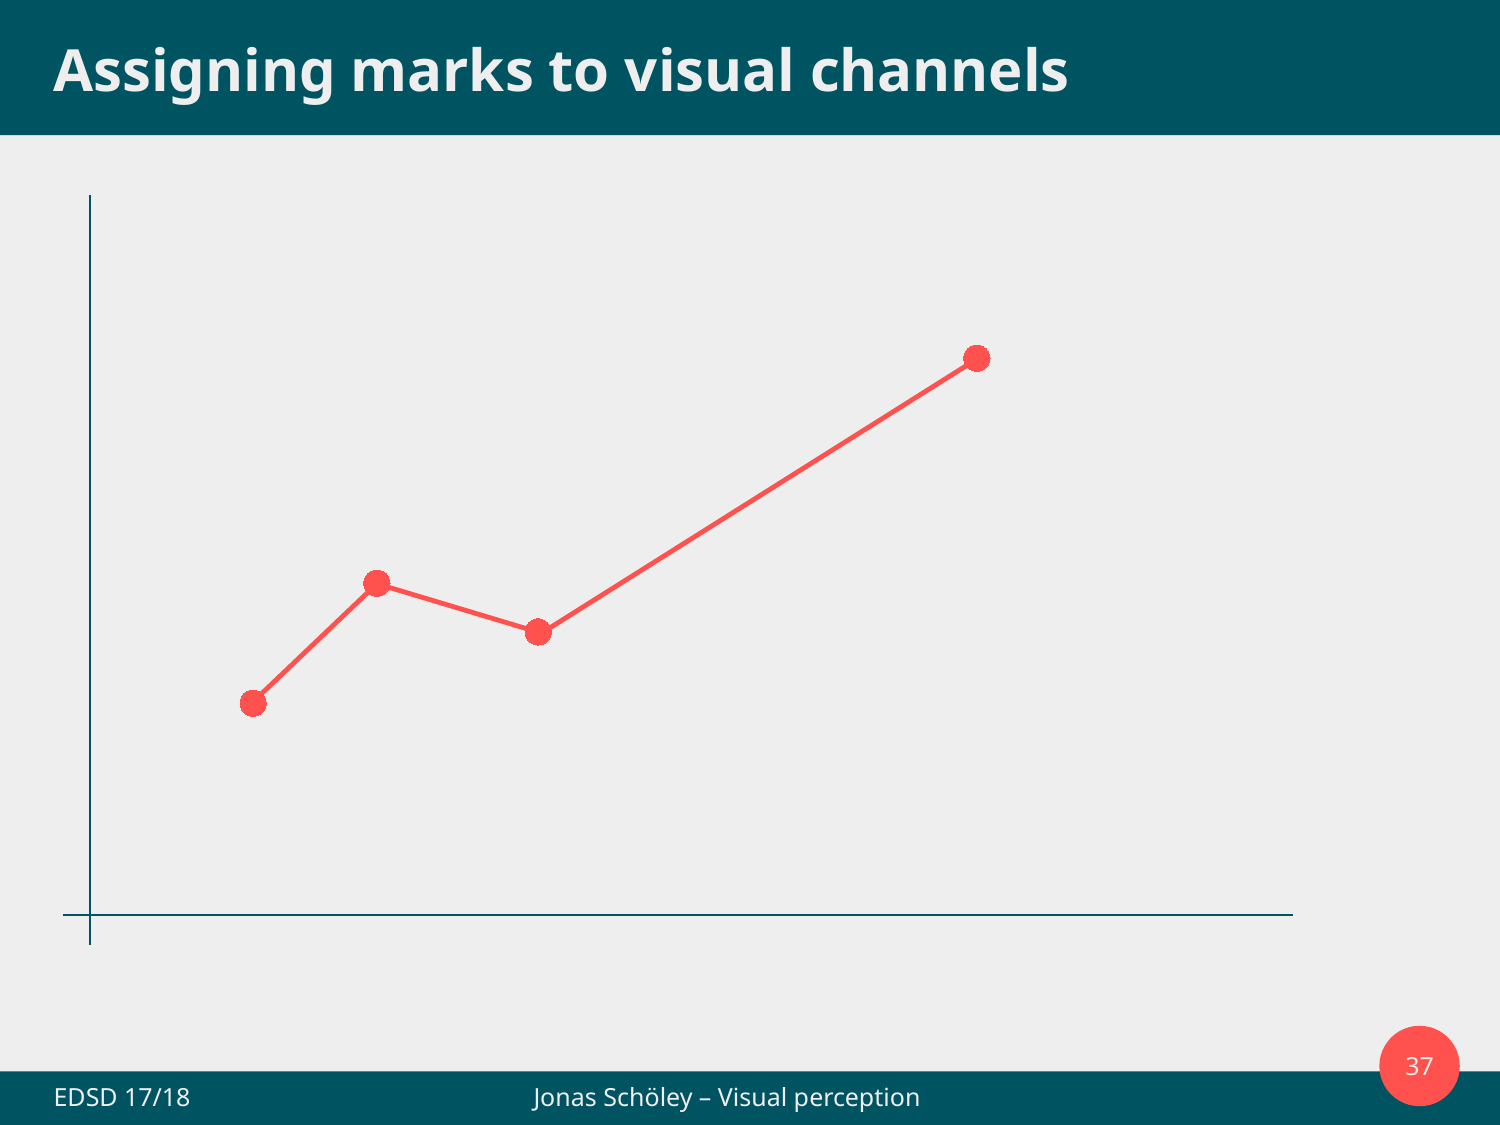

# Assigning marks to visual channels
37
EDSD 17/18
Jonas Schöley – Visual perception